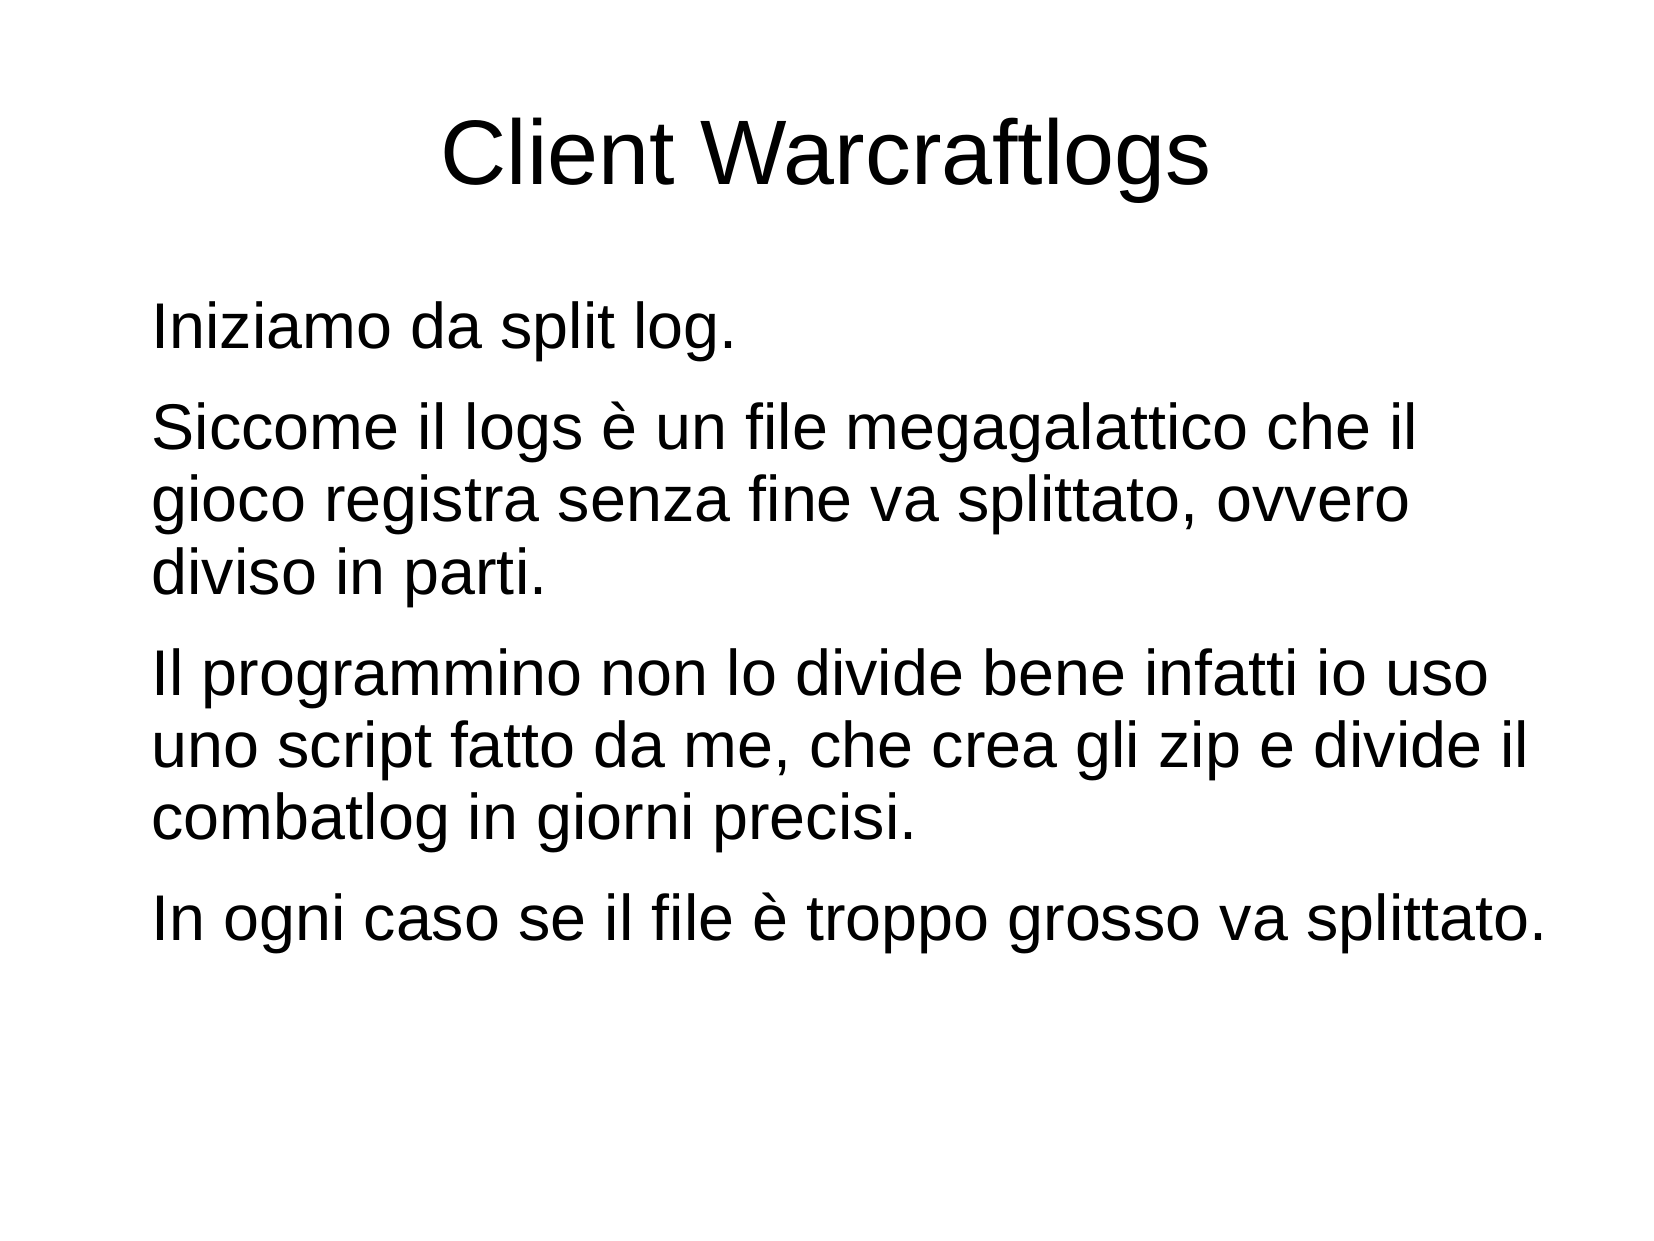

# Client Warcraftlogs
Iniziamo da split log.
Siccome il logs è un file megagalattico che il gioco registra senza fine va splittato, ovvero diviso in parti.
Il programmino non lo divide bene infatti io uso uno script fatto da me, che crea gli zip e divide il combatlog in giorni precisi.
In ogni caso se il file è troppo grosso va splittato.